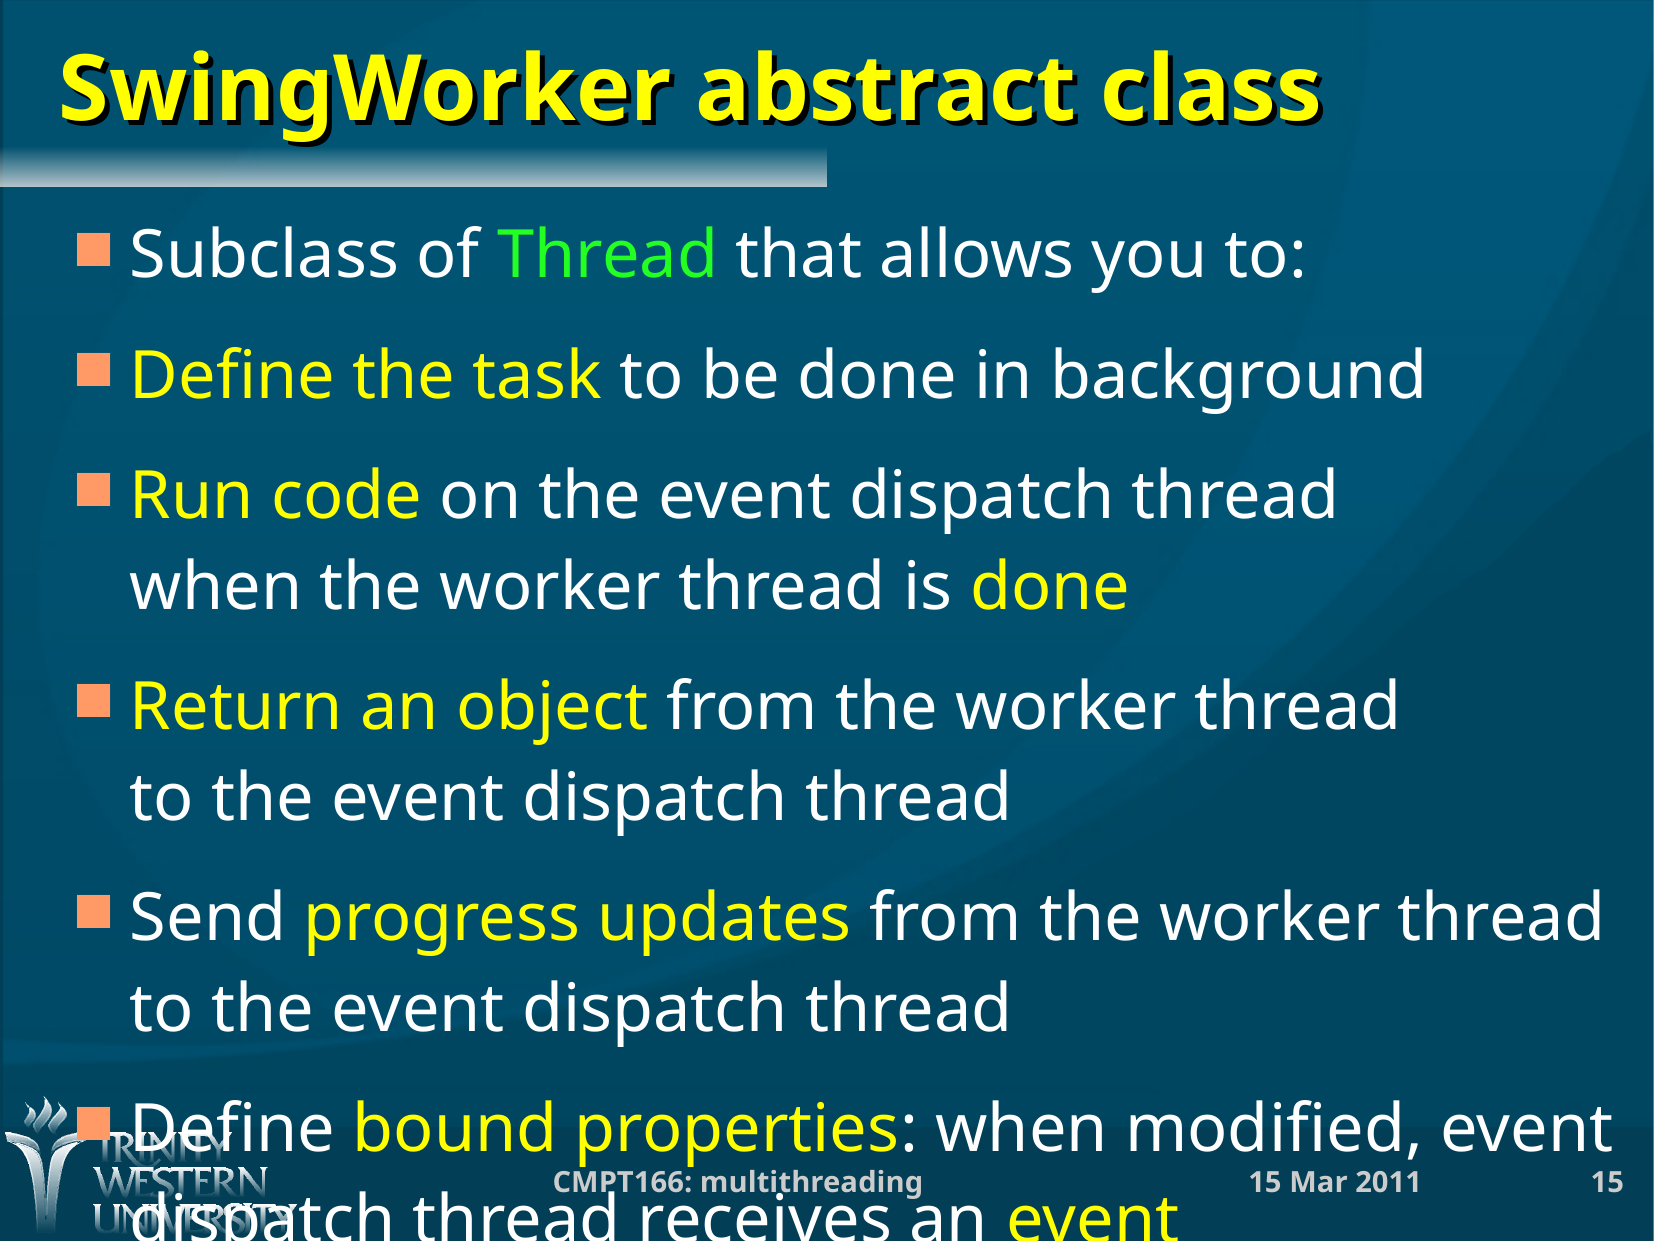

# SwingWorker abstract class
Subclass of Thread that allows you to:
Define the task to be done in background
Run code on the event dispatch thread
when the worker thread is done
Return an object from the worker thread
to the event dispatch thread
Send progress updates from the worker thread to the event dispatch thread
Define bound properties: when modified, event dispatch thread receives an event
CMPT166: multithreading
15 Mar 2011
15